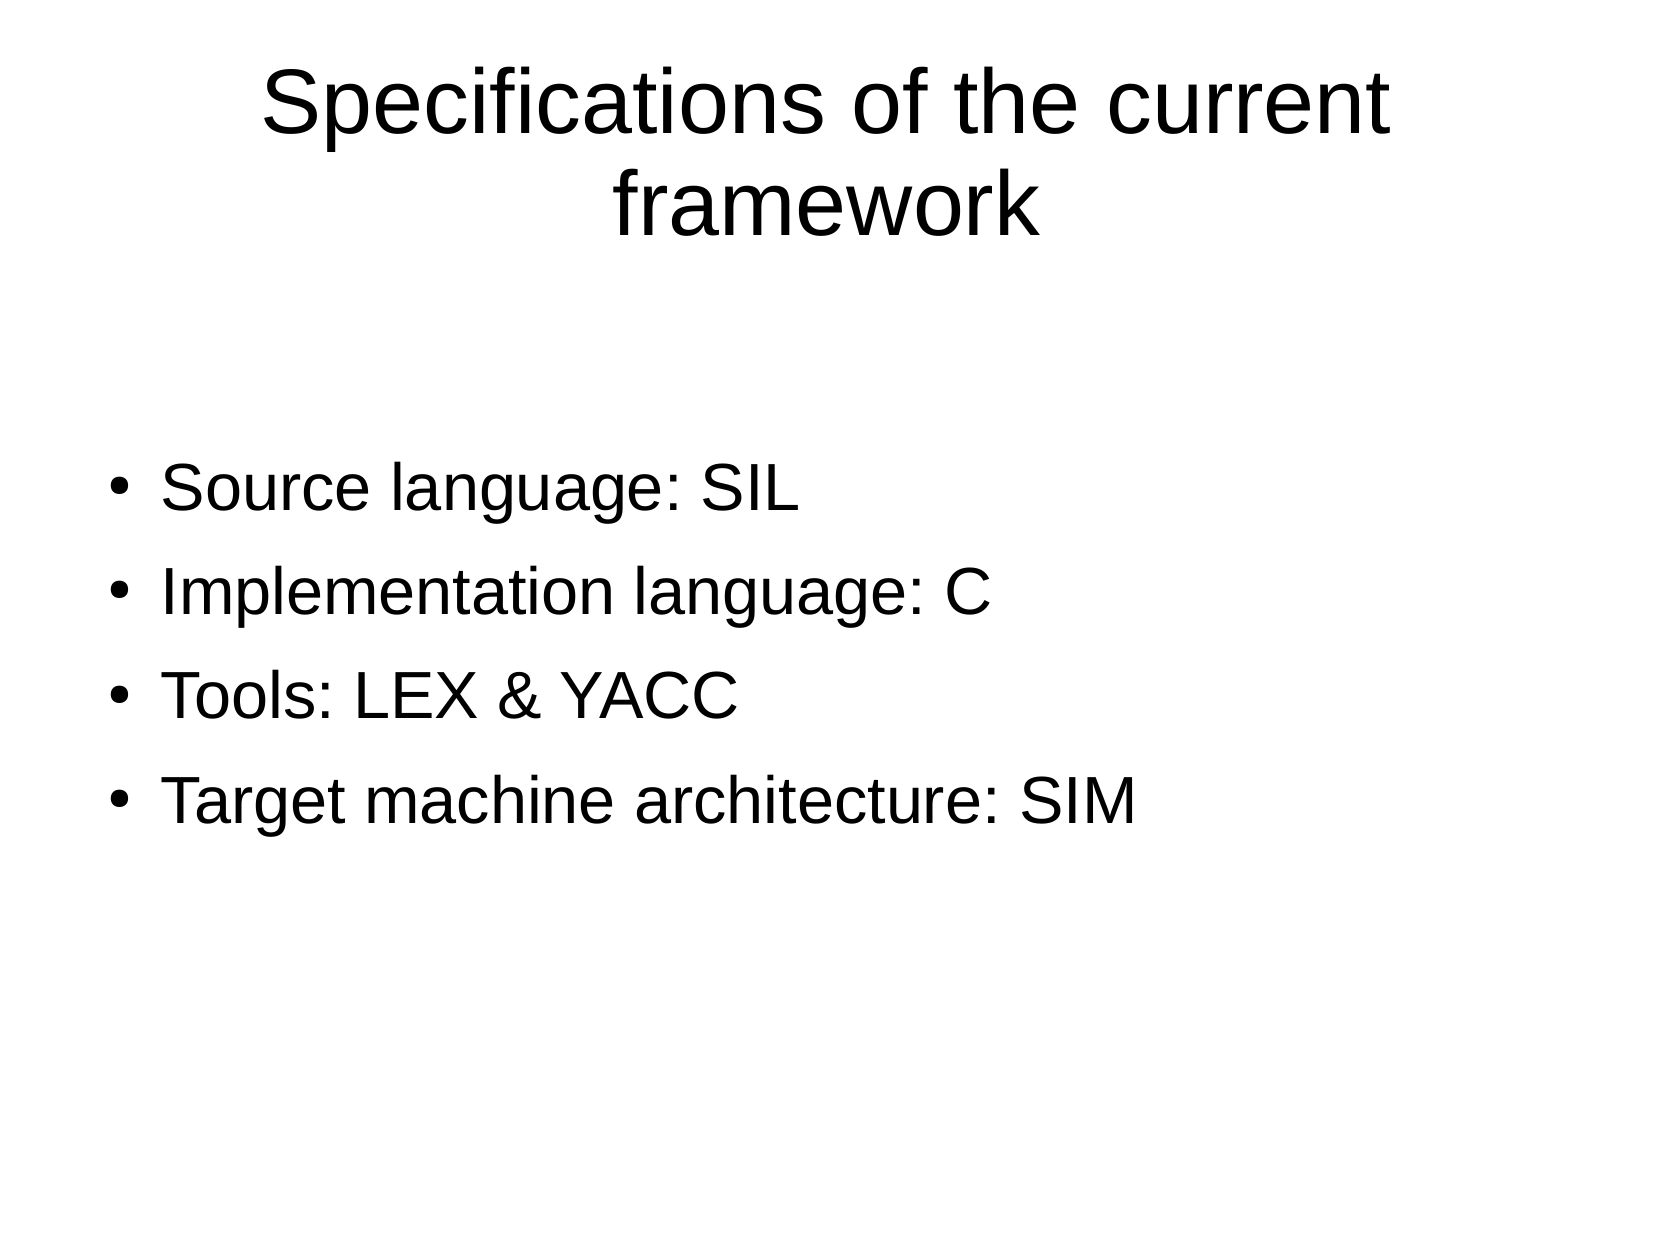

# Specifications of the current framework
Source language: SIL
Implementation language: C
Tools: LEX & YACC
Target machine architecture: SIM